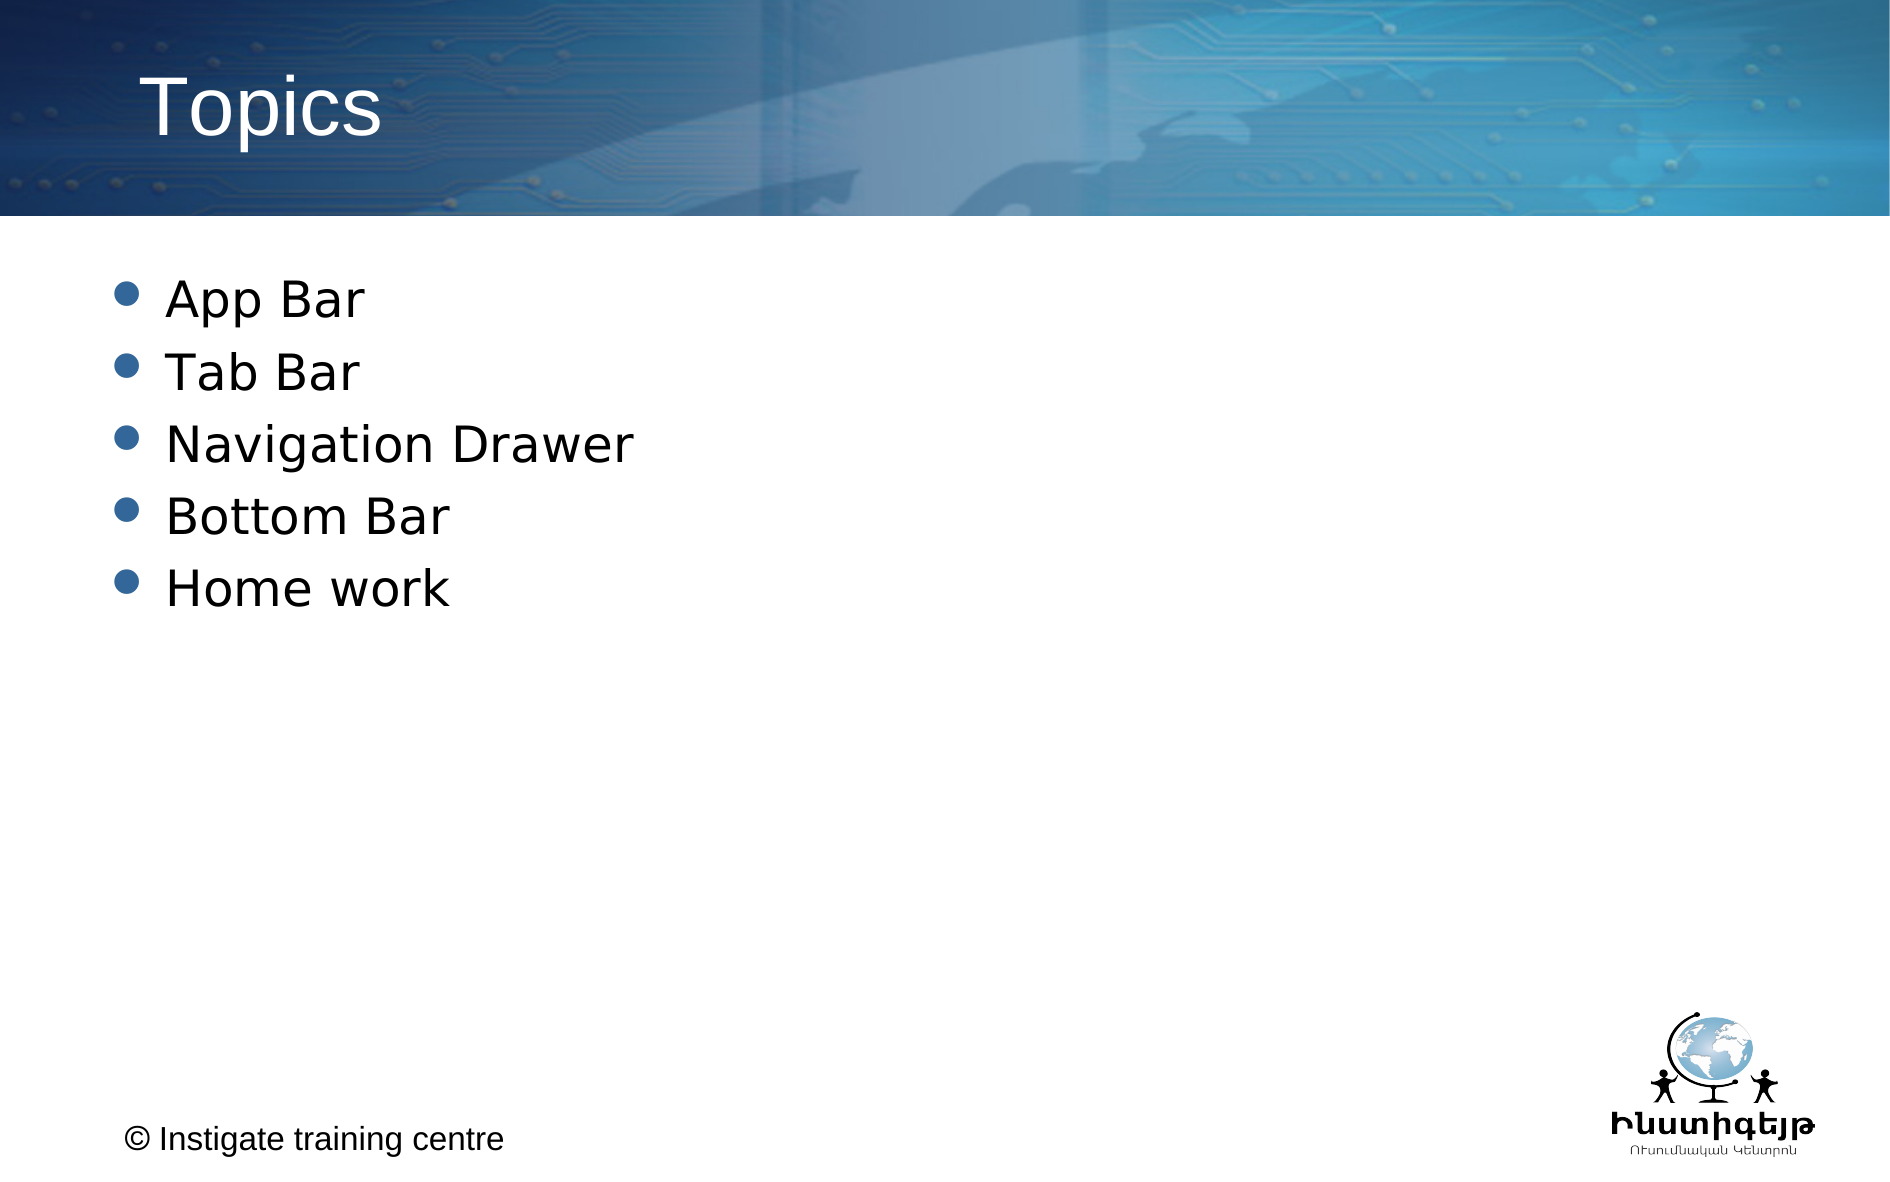

Topics
# App Bar
Tab Bar
Navigation Drawer
Bottom Bar
Home work